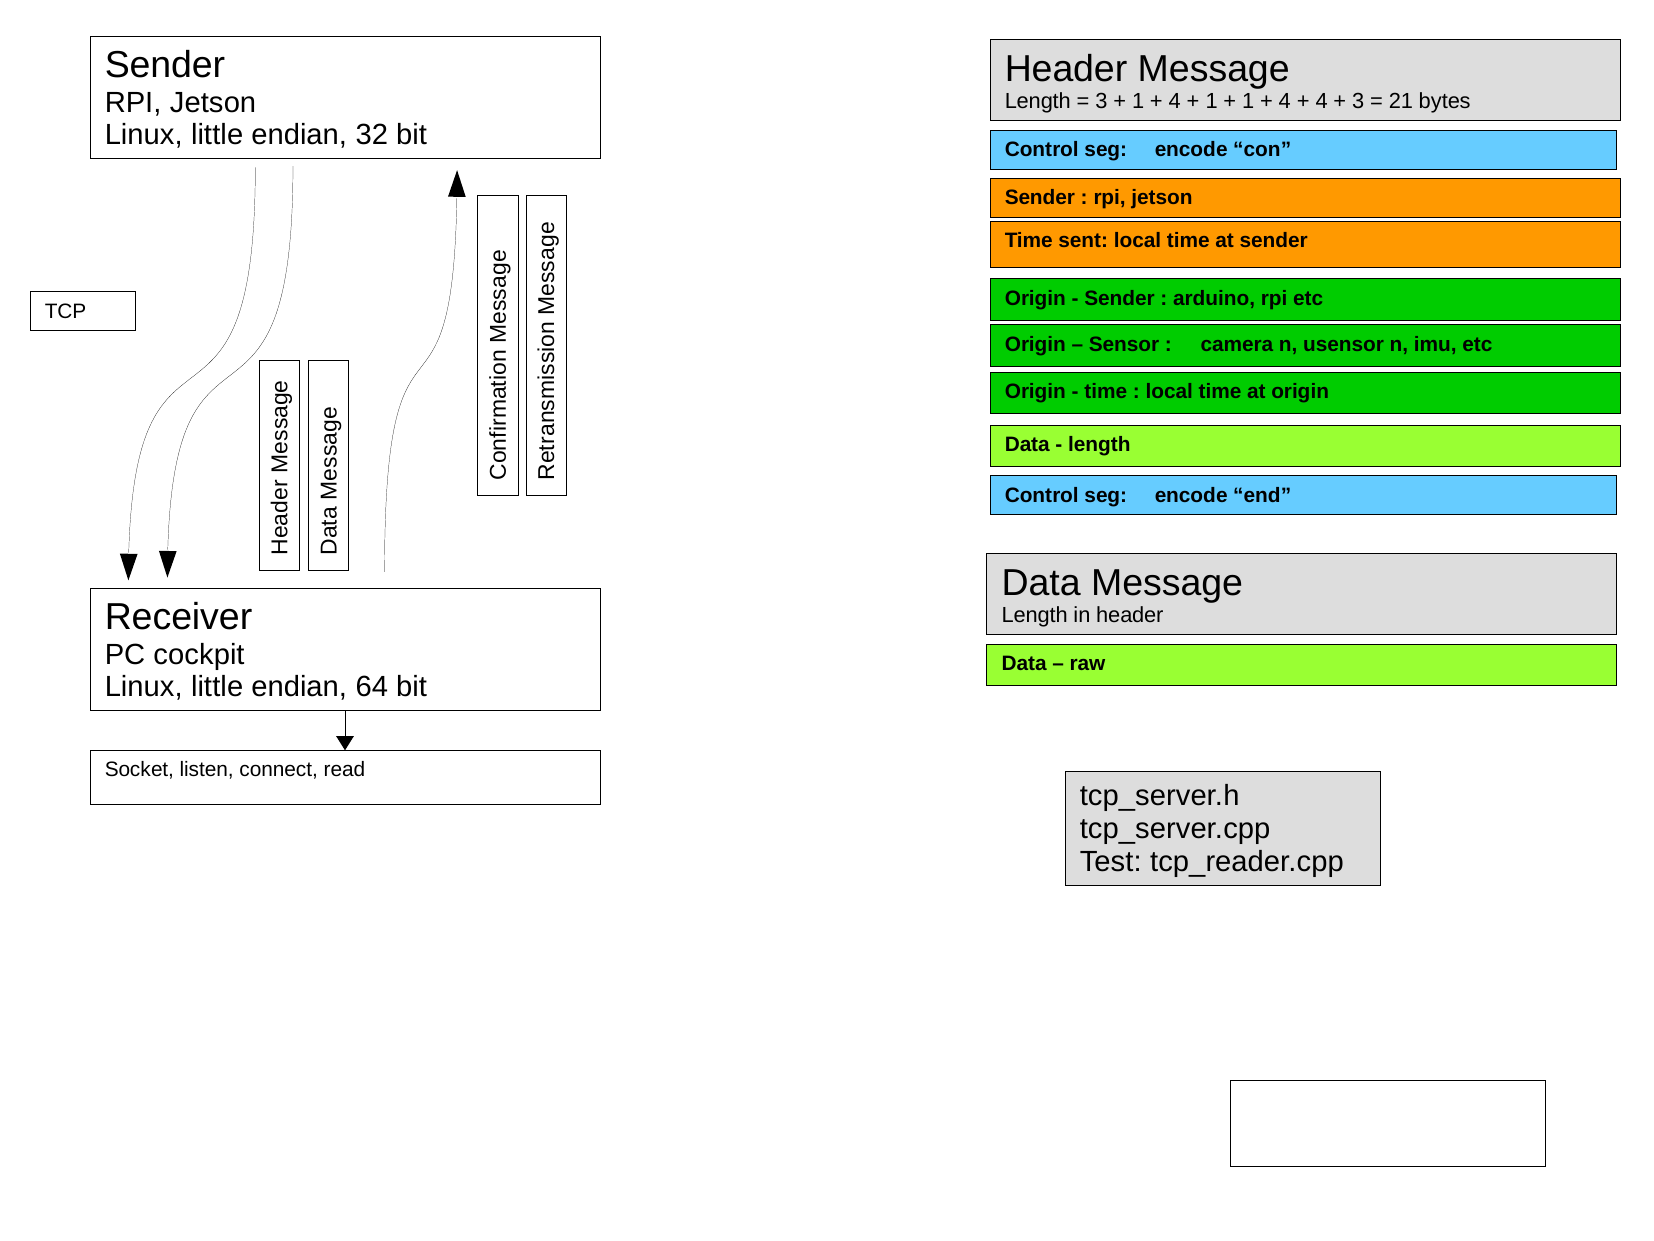

Sender
RPI, Jetson
Linux, little endian, 32 bit
Header Message
Length = 3 + 1 + 4 + 1 + 1 + 4 + 4 + 3 = 21 bytes
Control seg:	encode “con”
Sender : rpi, jetson
Time sent: local time at sender
Origin - Sender : arduino, rpi etc
Origin – Sensor : camera n, usensor n, imu, etc
Origin - time : local time at origin
Data - length
Control seg:	encode “end”
Data Message
Length in header
Data – raw
TCP
Confirmation Message
Retransmission Message
Header Message
Data Message
Receiver
PC cockpit
Linux, little endian, 64 bit
Socket, listen, connect, read
tcp_server.h
tcp_server.cpp
Test: tcp_reader.cpp